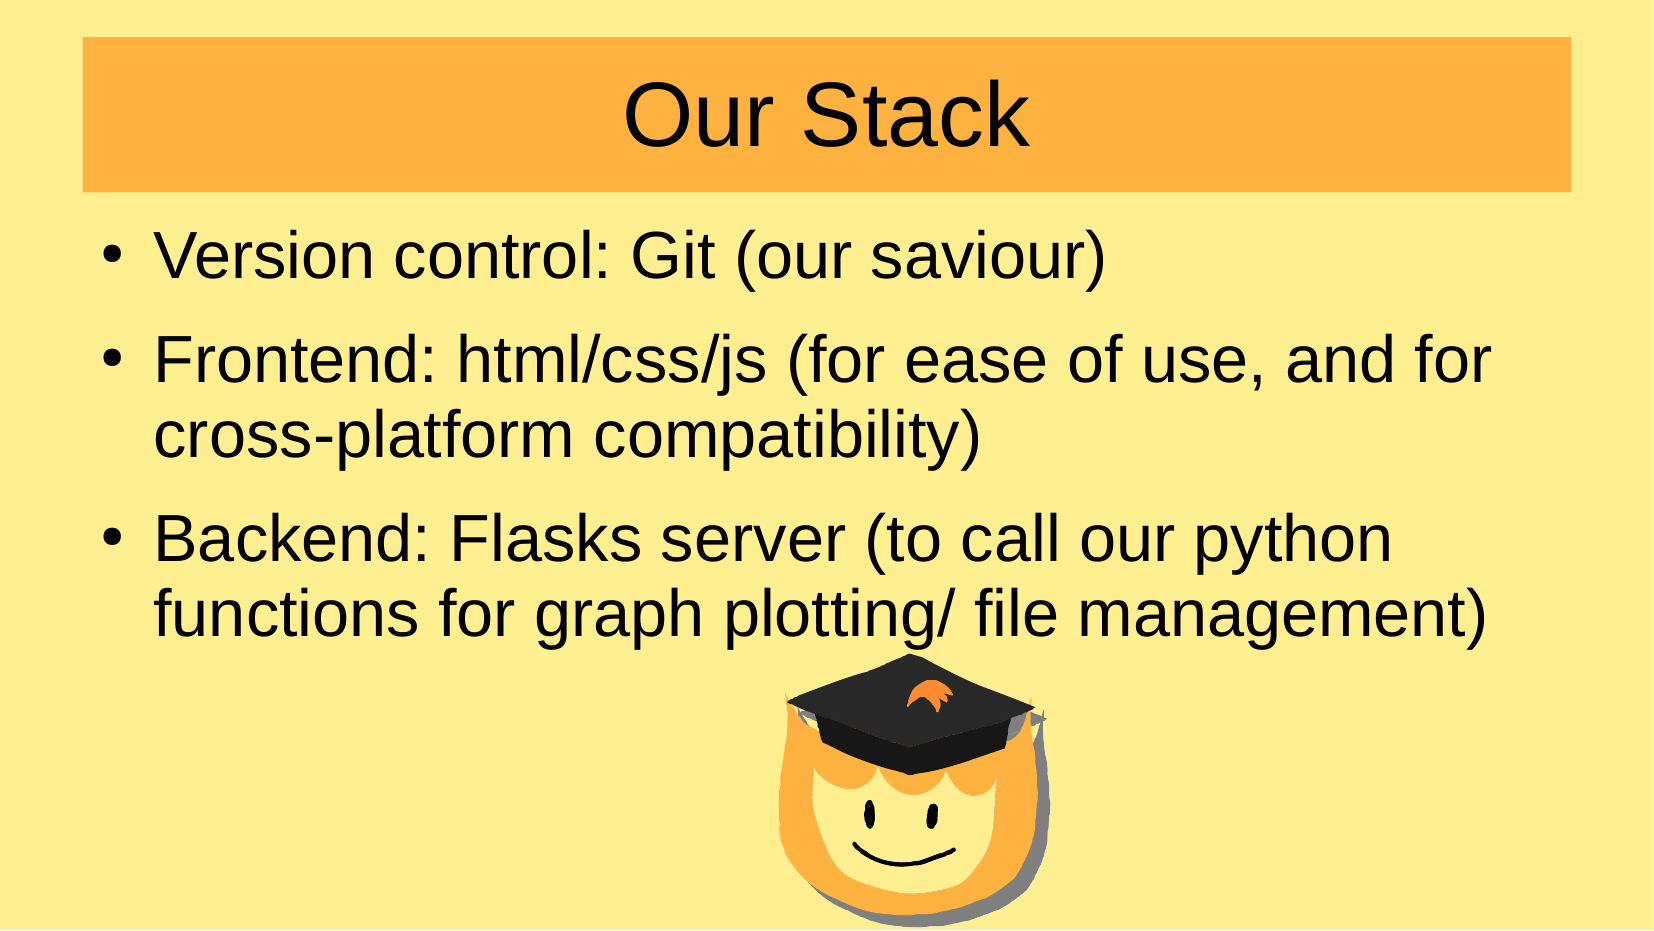

# Our Stack
Version control: Git (our saviour)
Frontend: html/css/js (for ease of use, and for cross-platform compatibility)
Backend: Flasks server (to call our python functions for graph plotting/ file management)